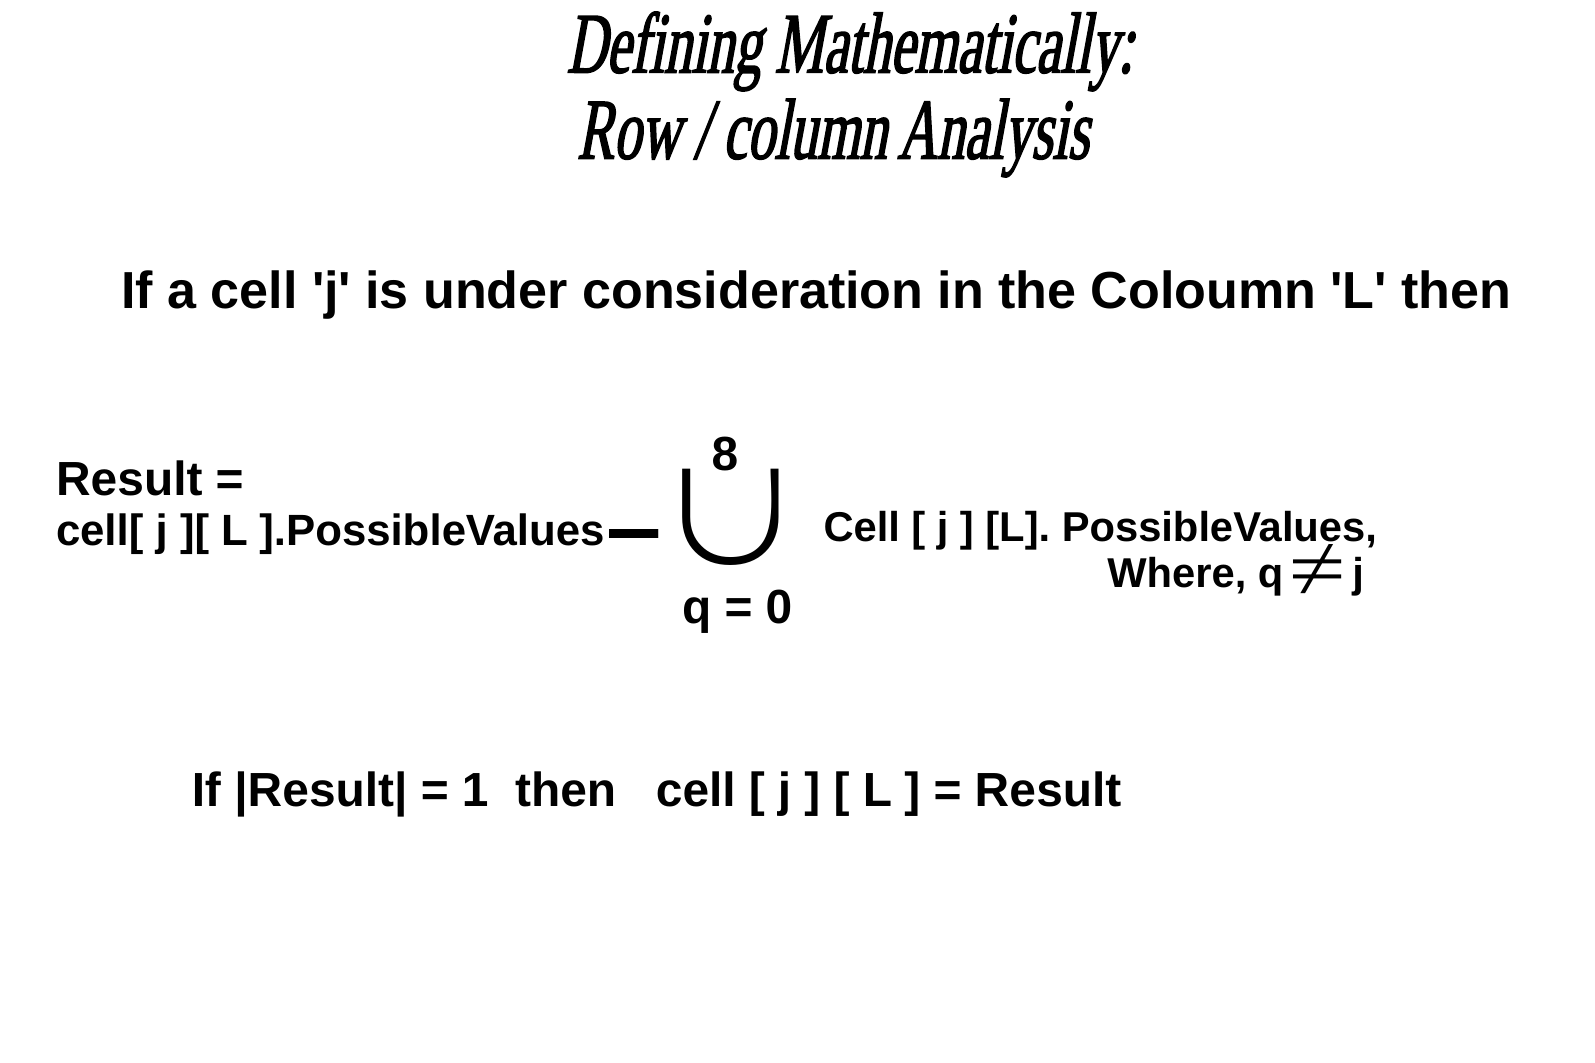

Defining Mathematically:
Row / column Analysis
If a cell 'j' is under consideration in the Coloumn 'L' then
8
∪
Result =
cell[ j ][ L ].PossibleValues
 –
 –
 Cell [ j ] [L]. PossibleValues,
				Where, q j
≠
q = 0
If |Result| = 1 then cell [ j ] [ L ] = Result